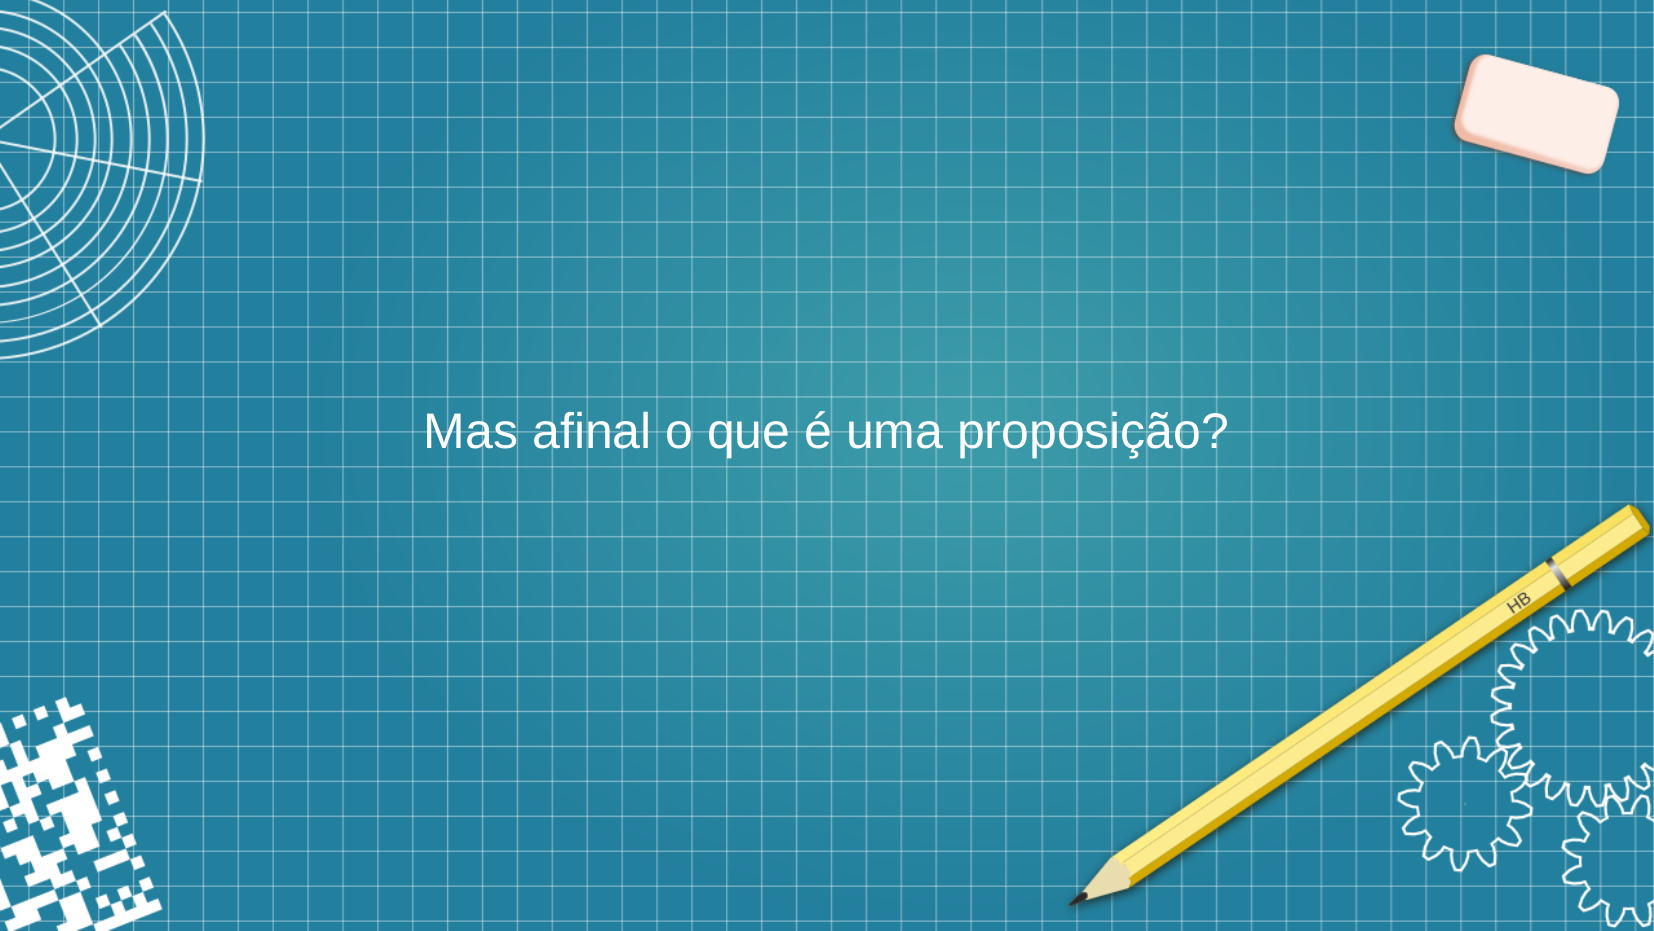

# Mas afinal o que é uma proposição?